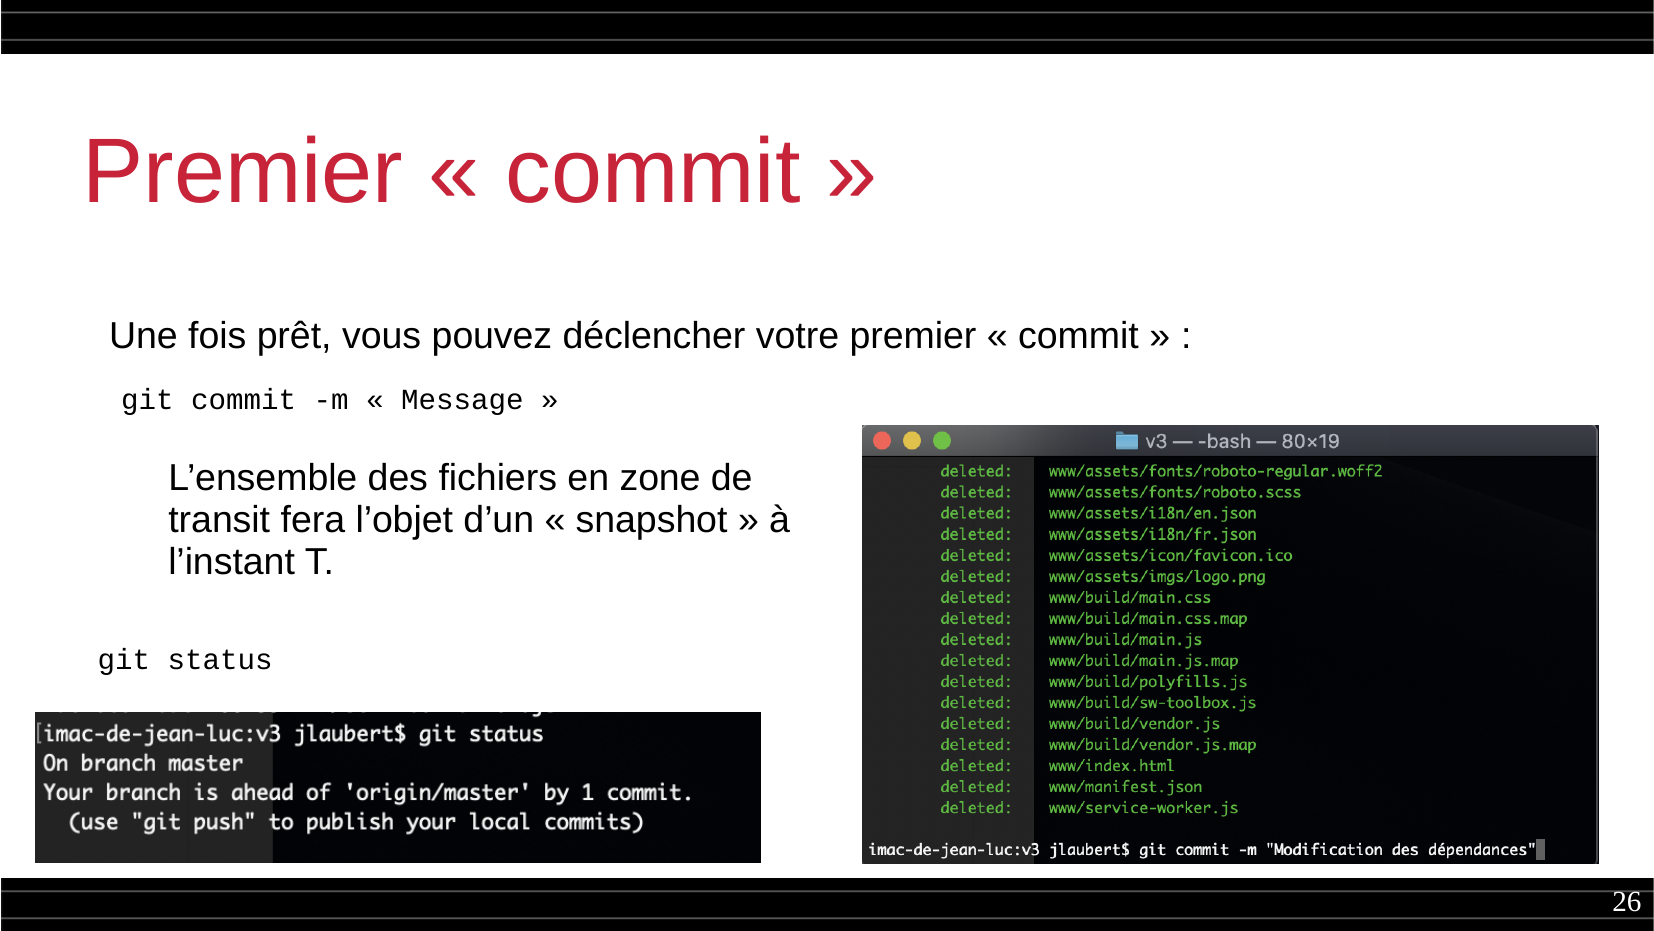

# Premier « commit »
Une fois prêt, vous pouvez déclencher votre premier « commit » :
git commit -m « Message »
L’ensemble des fichiers en zone de transit fera l’objet d’un « snapshot » à l’instant T.
git status